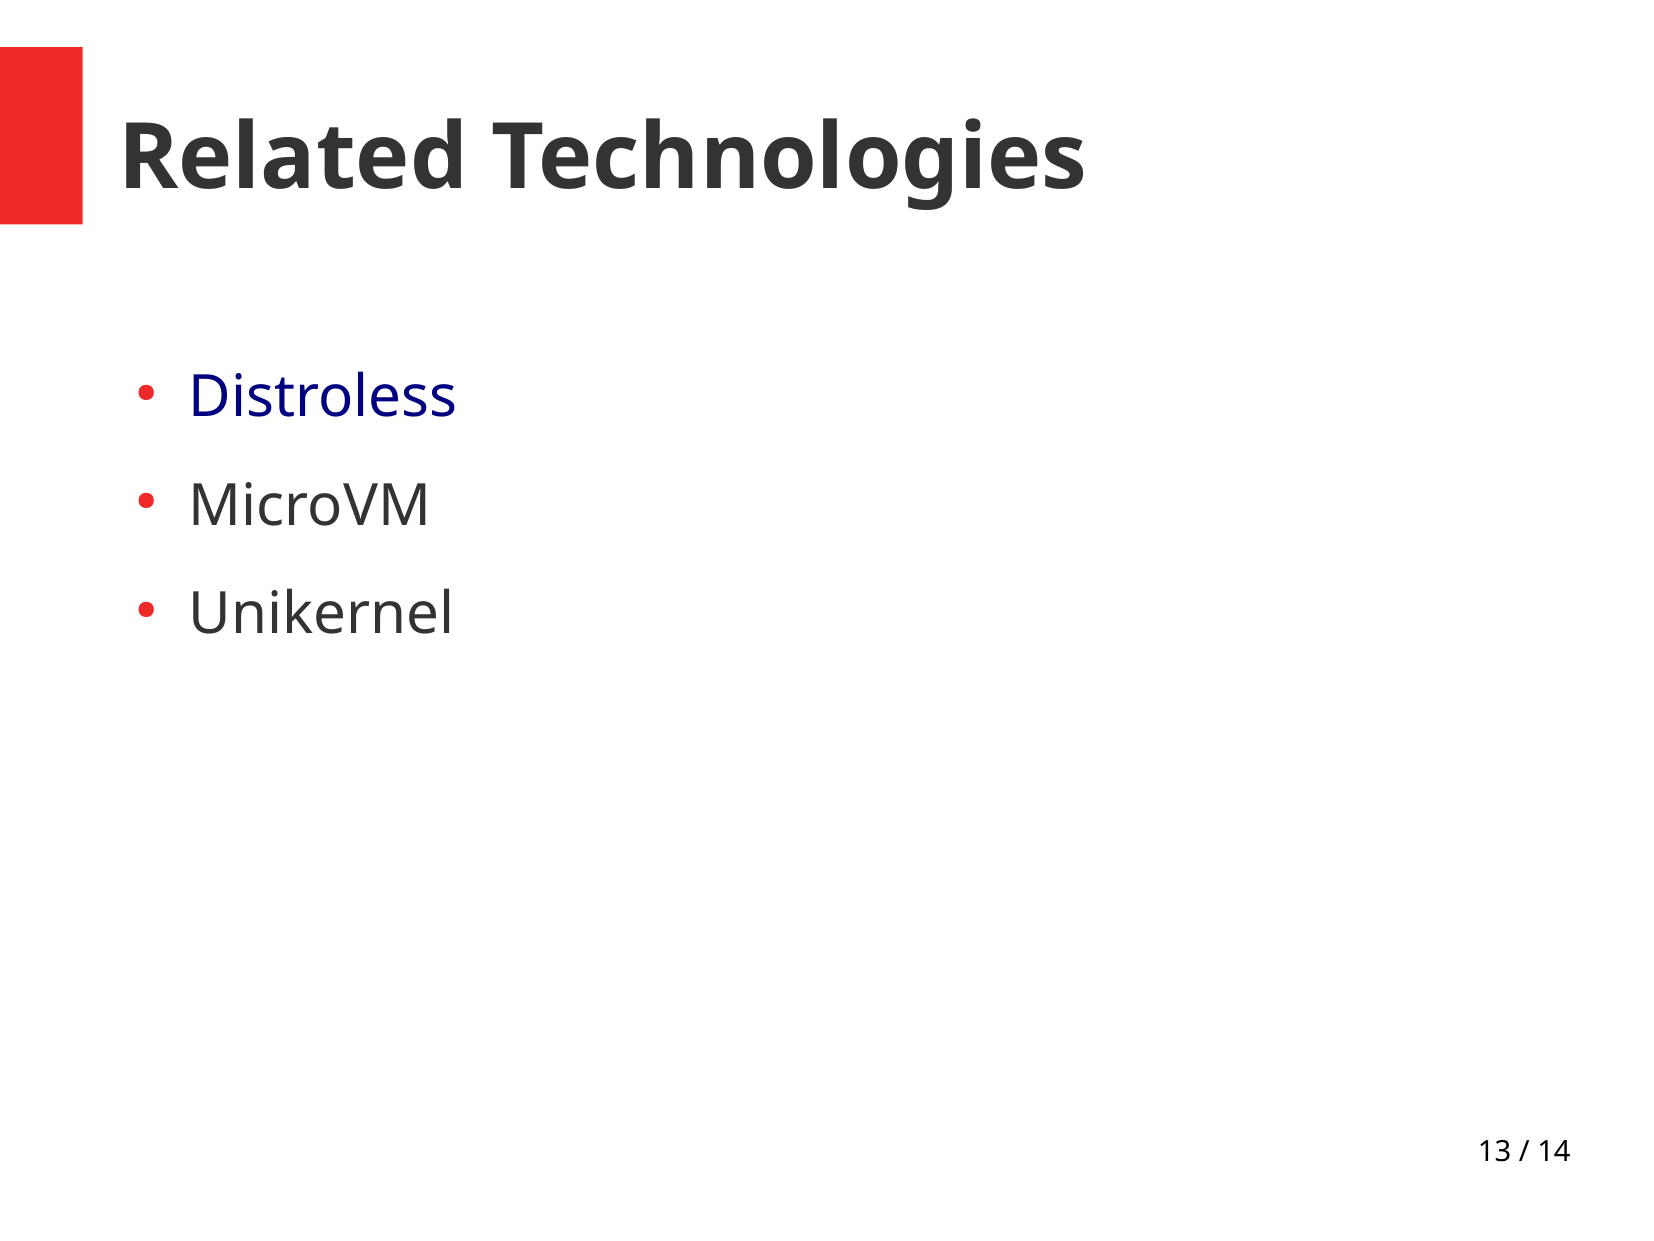

# Related Technologies
Distroless
MicroVM
Unikernel
13